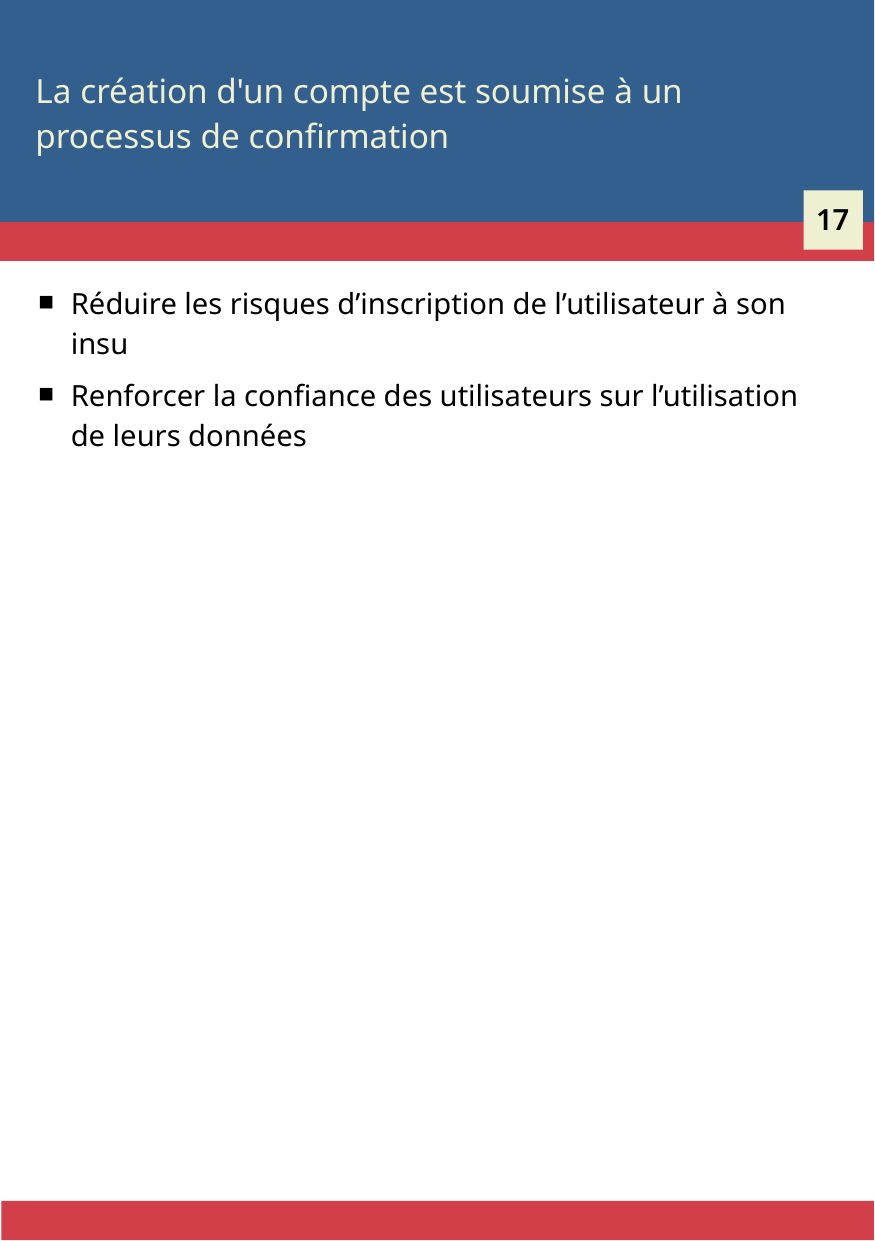

# La création d'un compte est soumise à un processus de confirmation
17
Réduire les risques d’inscription de l’utilisateur à son insu
Renforcer la confiance des utilisateurs sur l’utilisation de leurs données